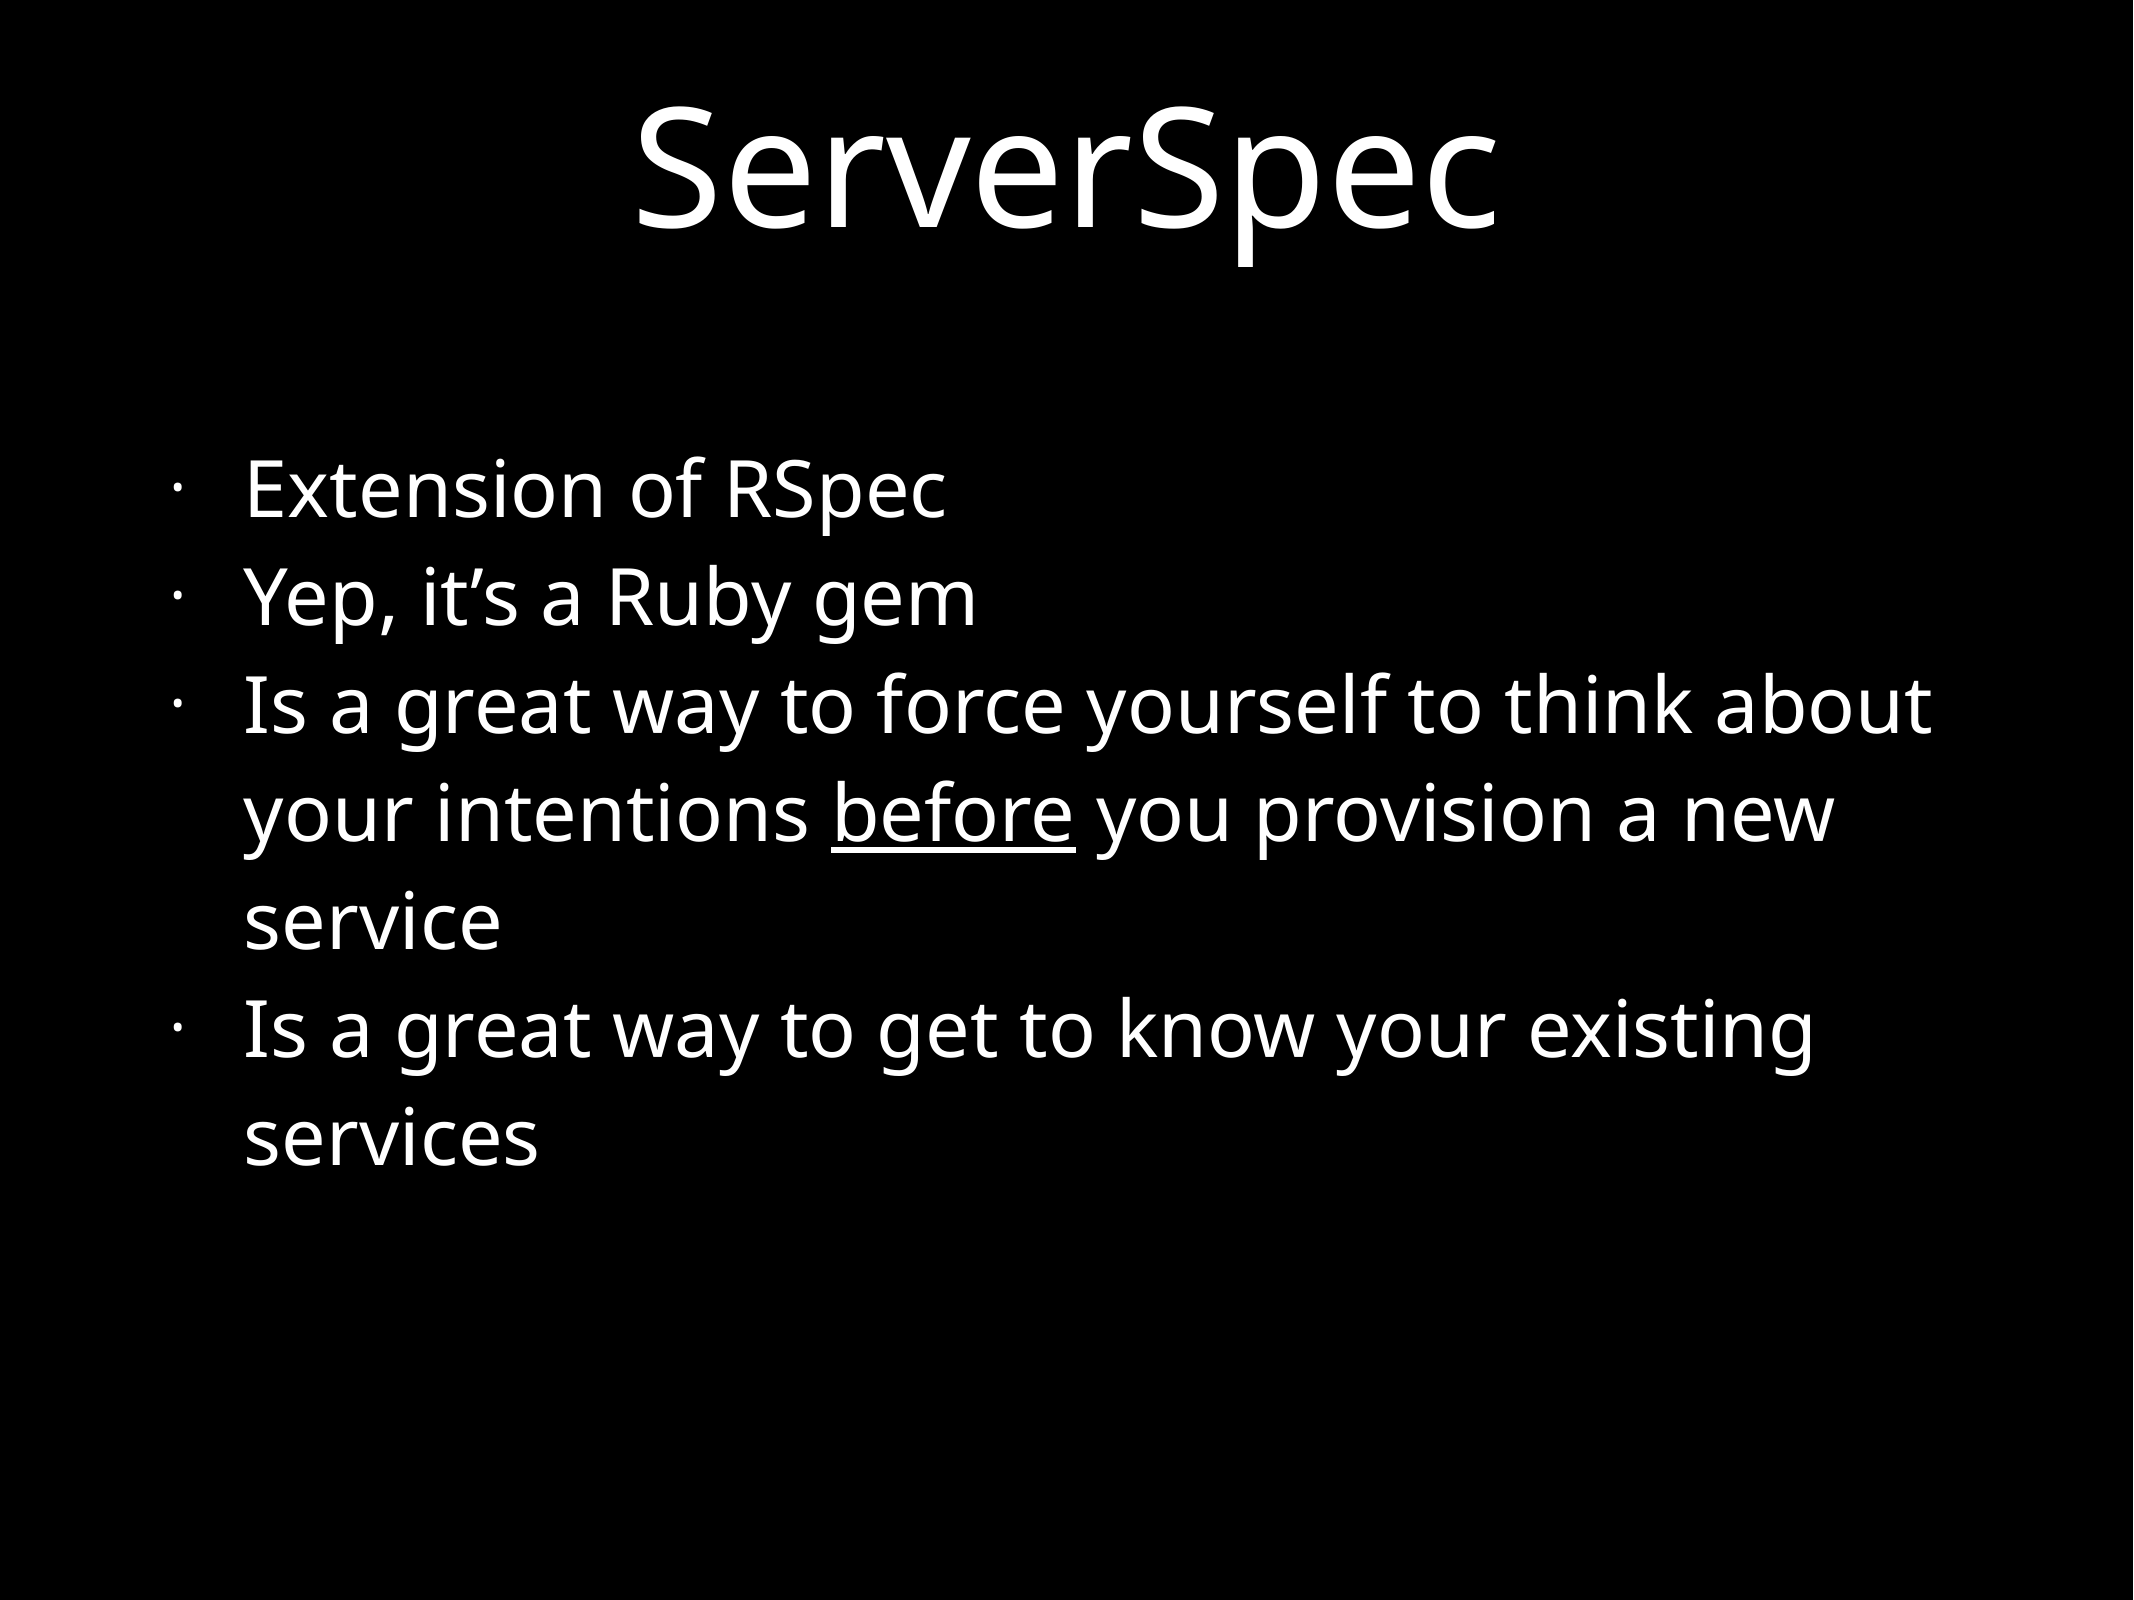

ServerSpec
Extension of RSpec
Yep, it’s a Ruby gem
Is a great way to force yourself to think about your intentions before you provision a new service
Is a great way to get to know your existing services